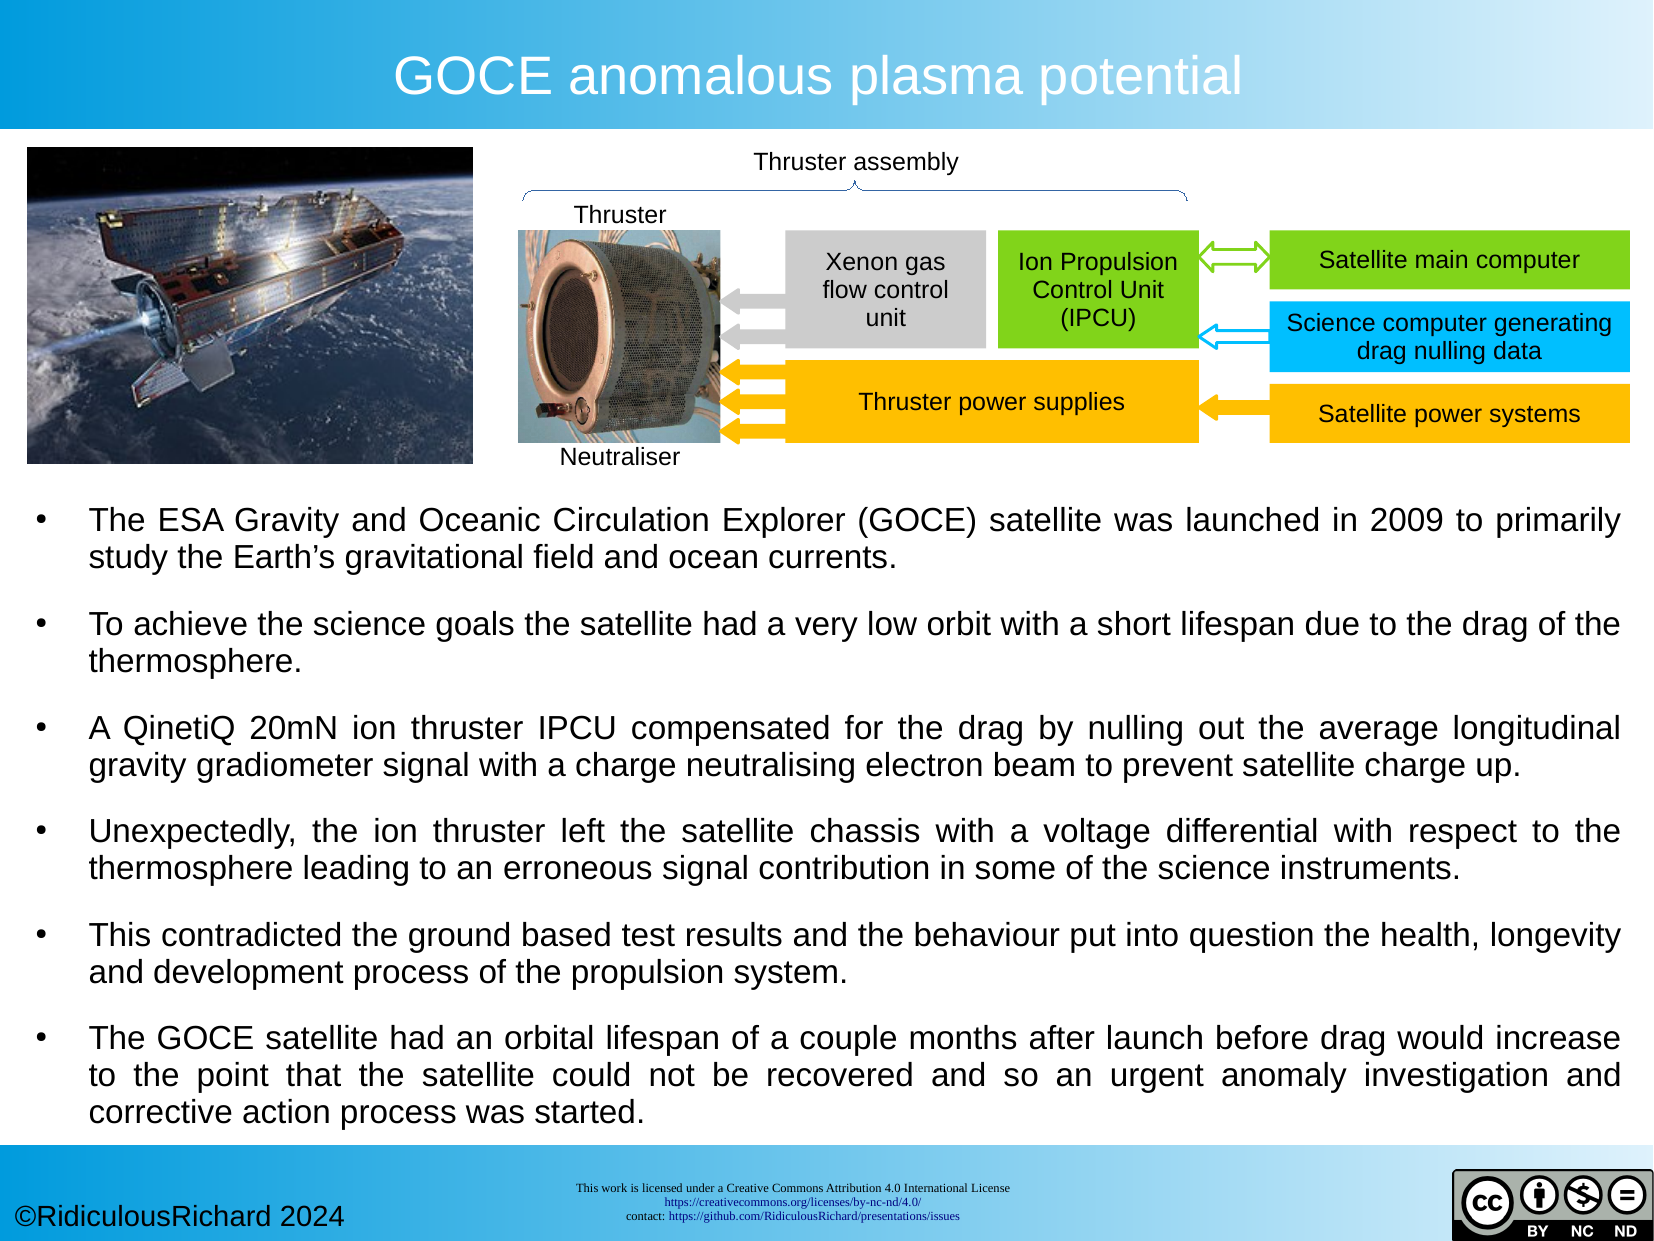

# GOCE anomalous plasma potential
Thruster assembly
Thruster
Xenon gas flow control unit
Ion Propulsion Control Unit (IPCU)
Satellite main computer
Science computer generating drag nulling data
Thruster power supplies
Satellite power systems
Neutraliser
The ESA Gravity and Oceanic Circulation Explorer (GOCE) satellite was launched in 2009 to primarily study the Earth’s gravitational field and ocean currents.
To achieve the science goals the satellite had a very low orbit with a short lifespan due to the drag of the thermosphere.
A QinetiQ 20mN ion thruster IPCU compensated for the drag by nulling out the average longitudinal gravity gradiometer signal with a charge neutralising electron beam to prevent satellite charge up.
Unexpectedly, the ion thruster left the satellite chassis with a voltage differential with respect to the thermosphere leading to an erroneous signal contribution in some of the science instruments.
This contradicted the ground based test results and the behaviour put into question the health, longevity and development process of the propulsion system.
The GOCE satellite had an orbital lifespan of a couple months after launch before drag would increase to the point that the satellite could not be recovered and so an urgent anomaly investigation and corrective action process was started.